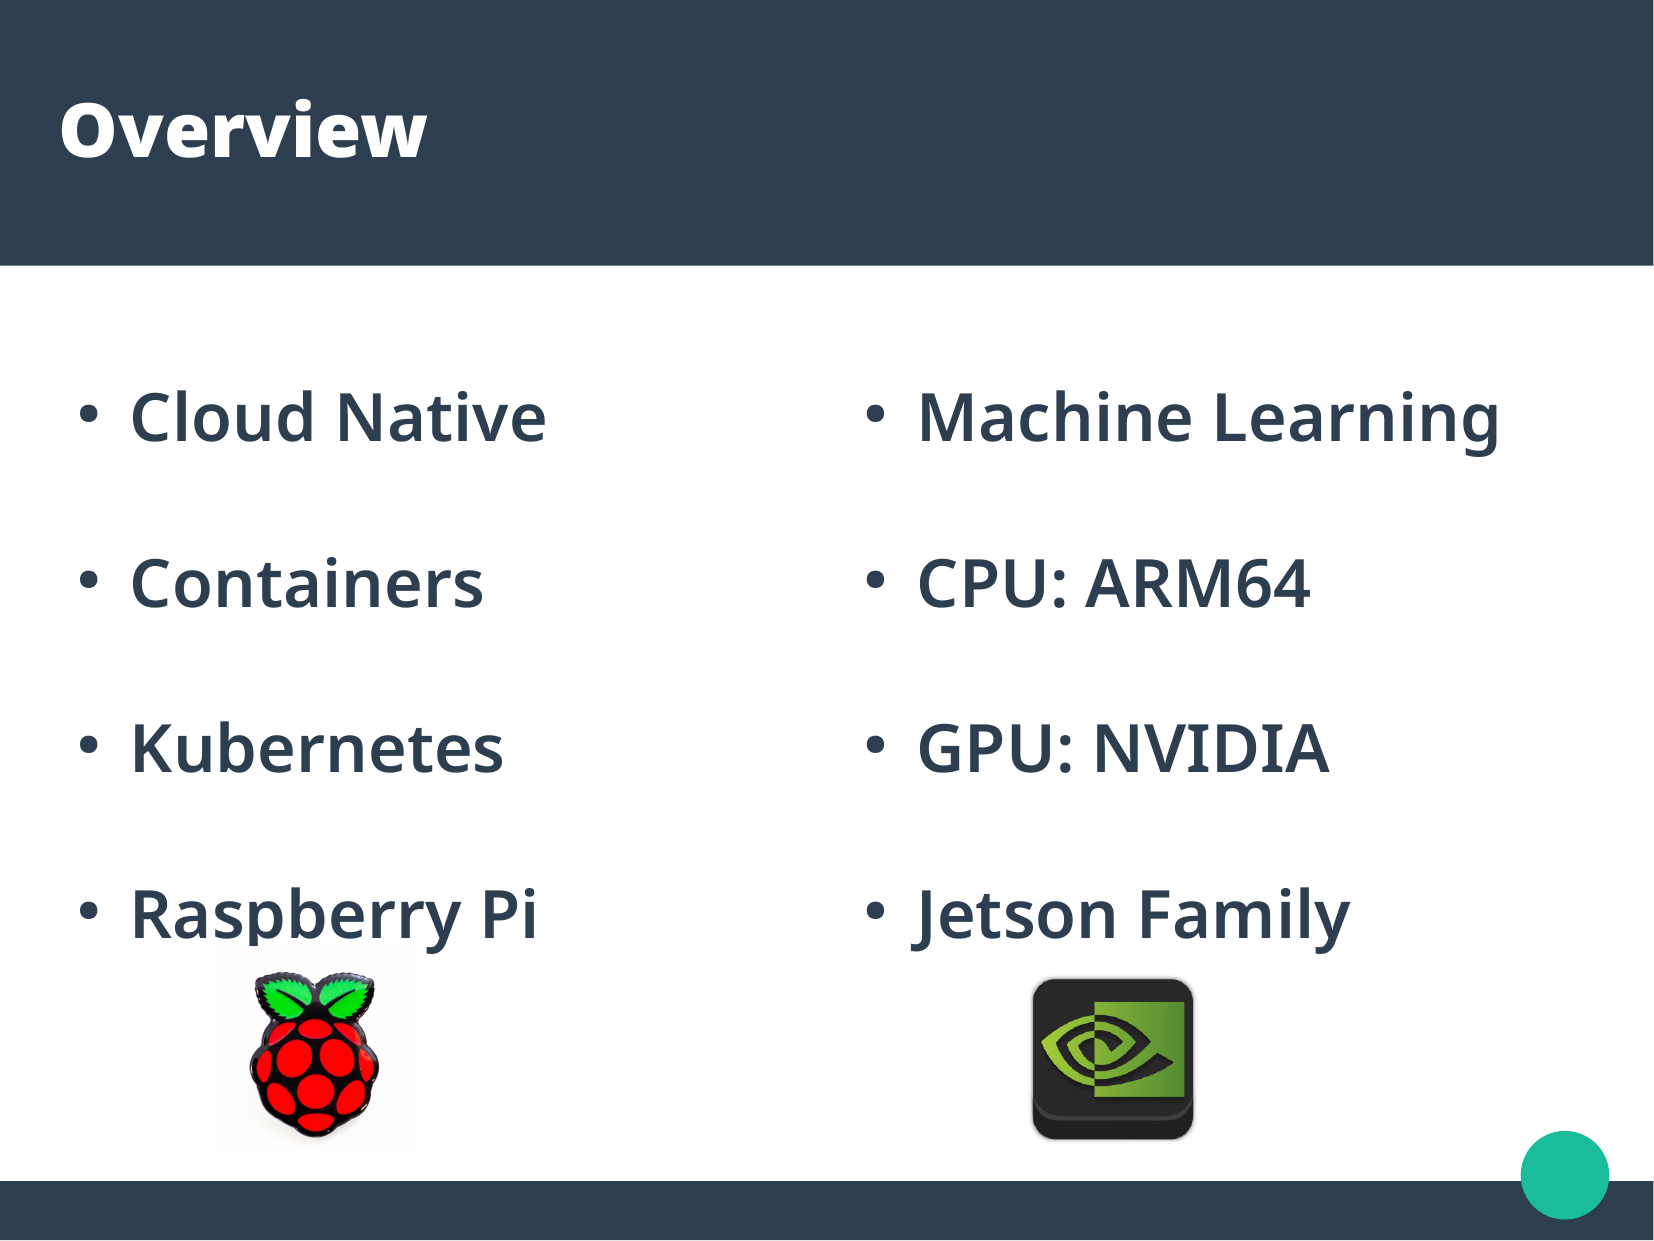

Overview
# Cloud Native
Containers
Kubernetes
Raspberry Pi
Machine Learning
CPU: ARM64
GPU: NVIDIA
Jetson Family